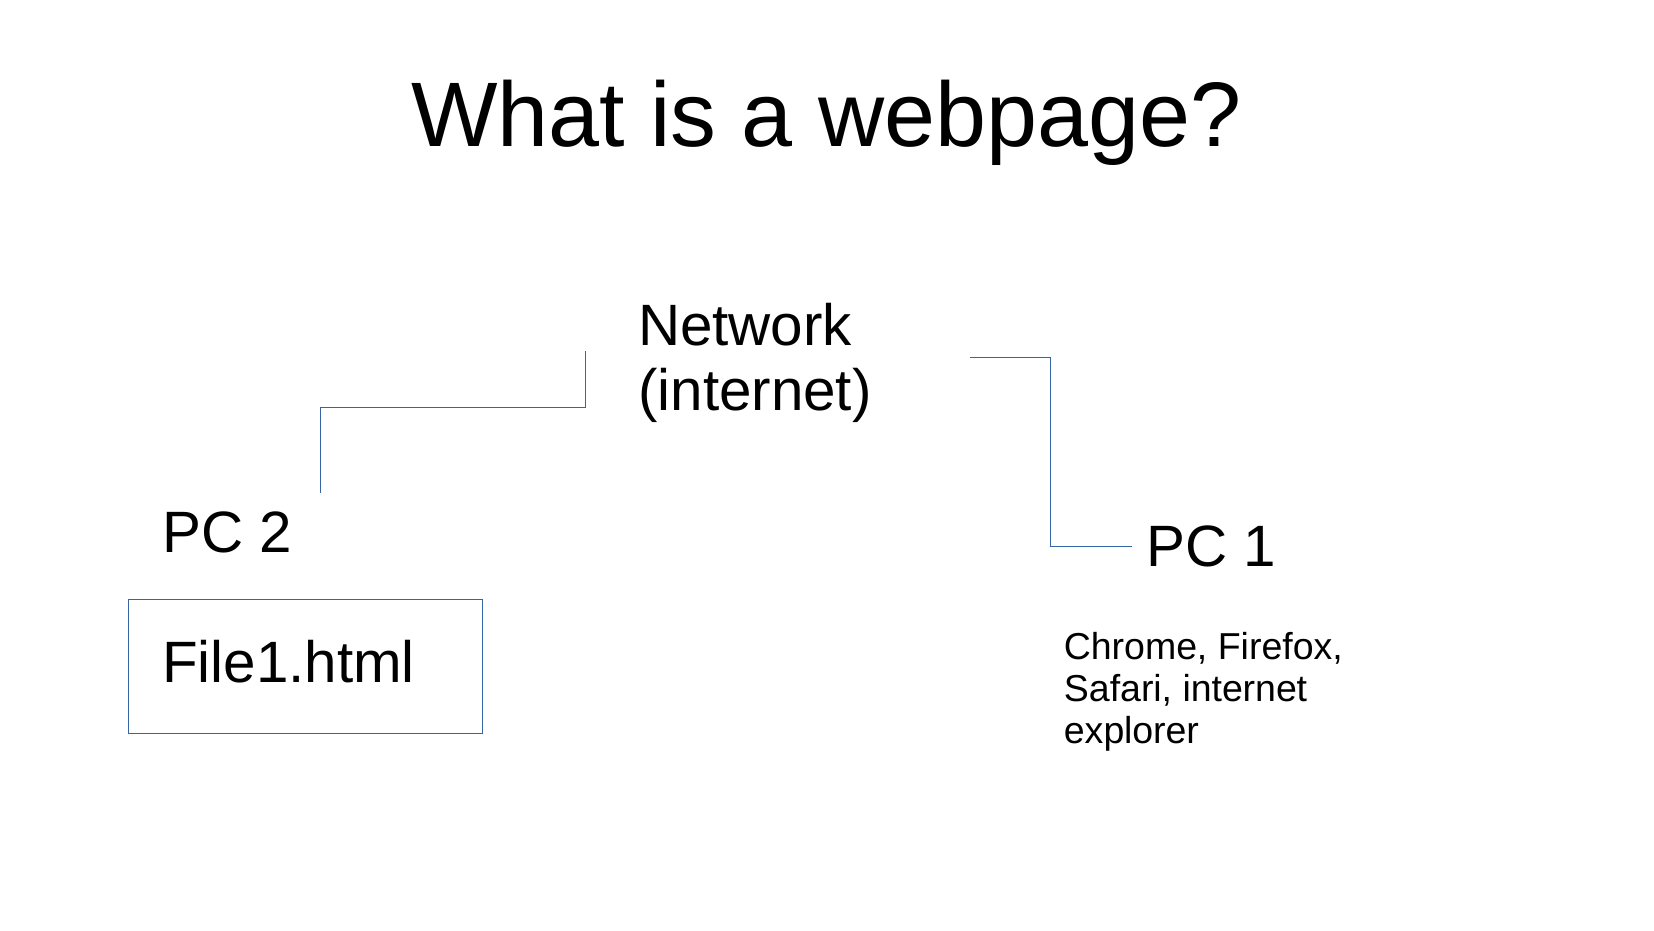

# What is a webpage?
Network (internet)
PC 2
File1.html
PC 1
Chrome, Firefox, Safari, internet explorer